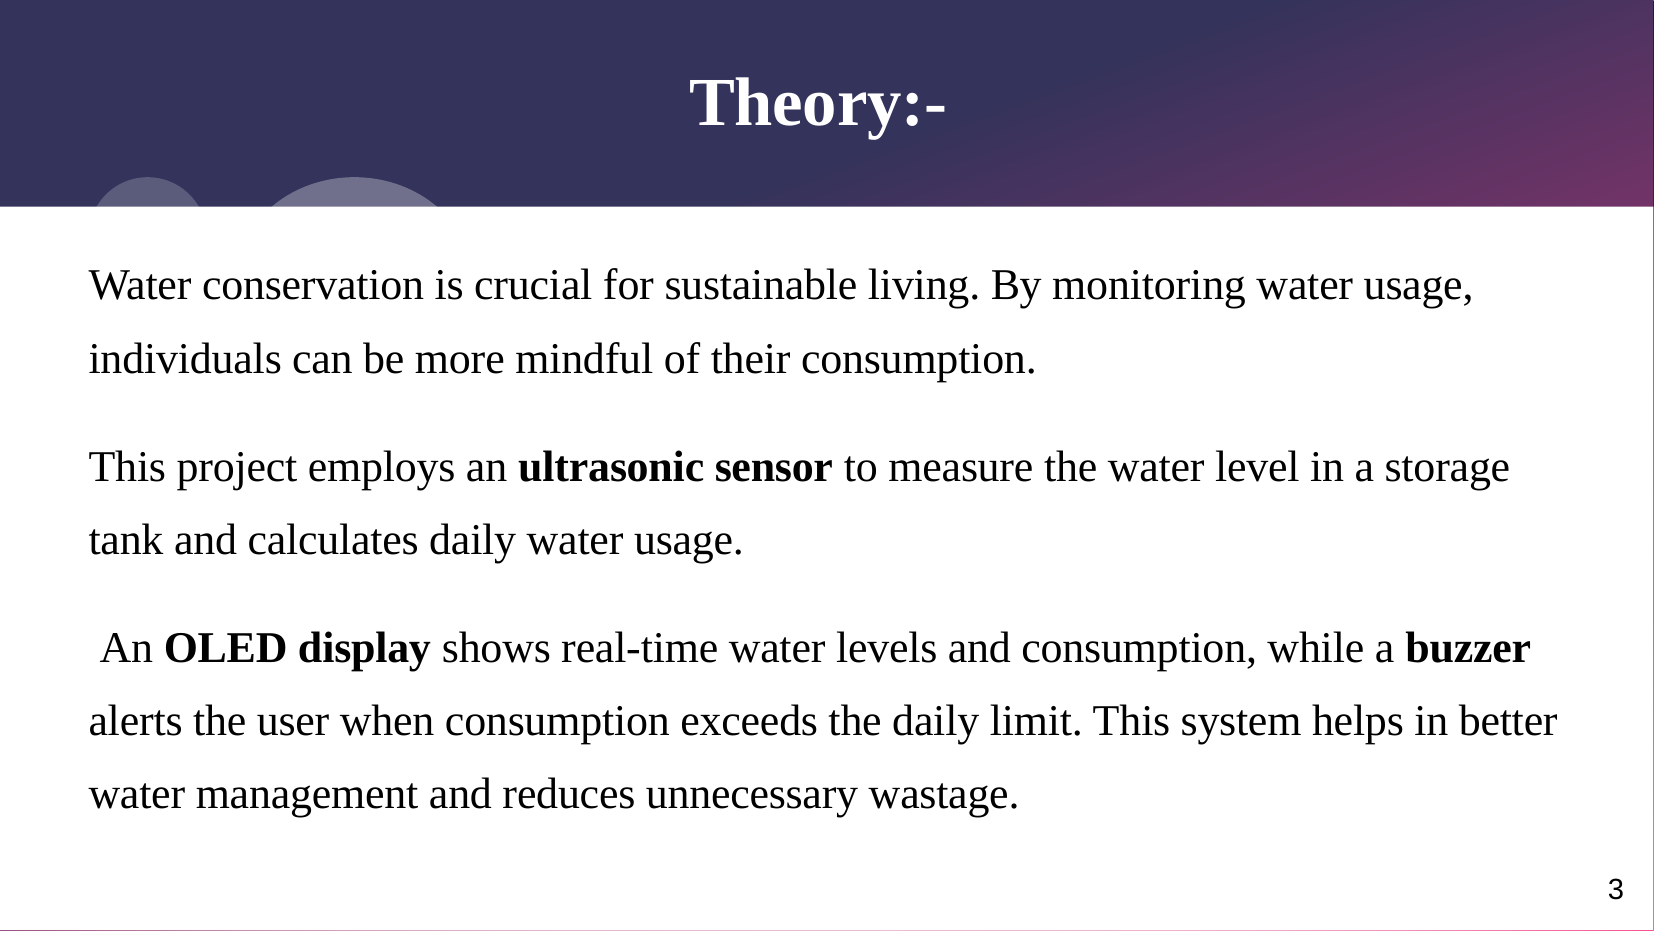

# Theory:-
Water conservation is crucial for sustainable living. By monitoring water usage, individuals can be more mindful of their consumption.
This project employs an ultrasonic sensor to measure the water level in a storage tank and calculates daily water usage.
 An OLED display shows real-time water levels and consumption, while a buzzer alerts the user when consumption exceeds the daily limit. This system helps in better water management and reduces unnecessary wastage.
3